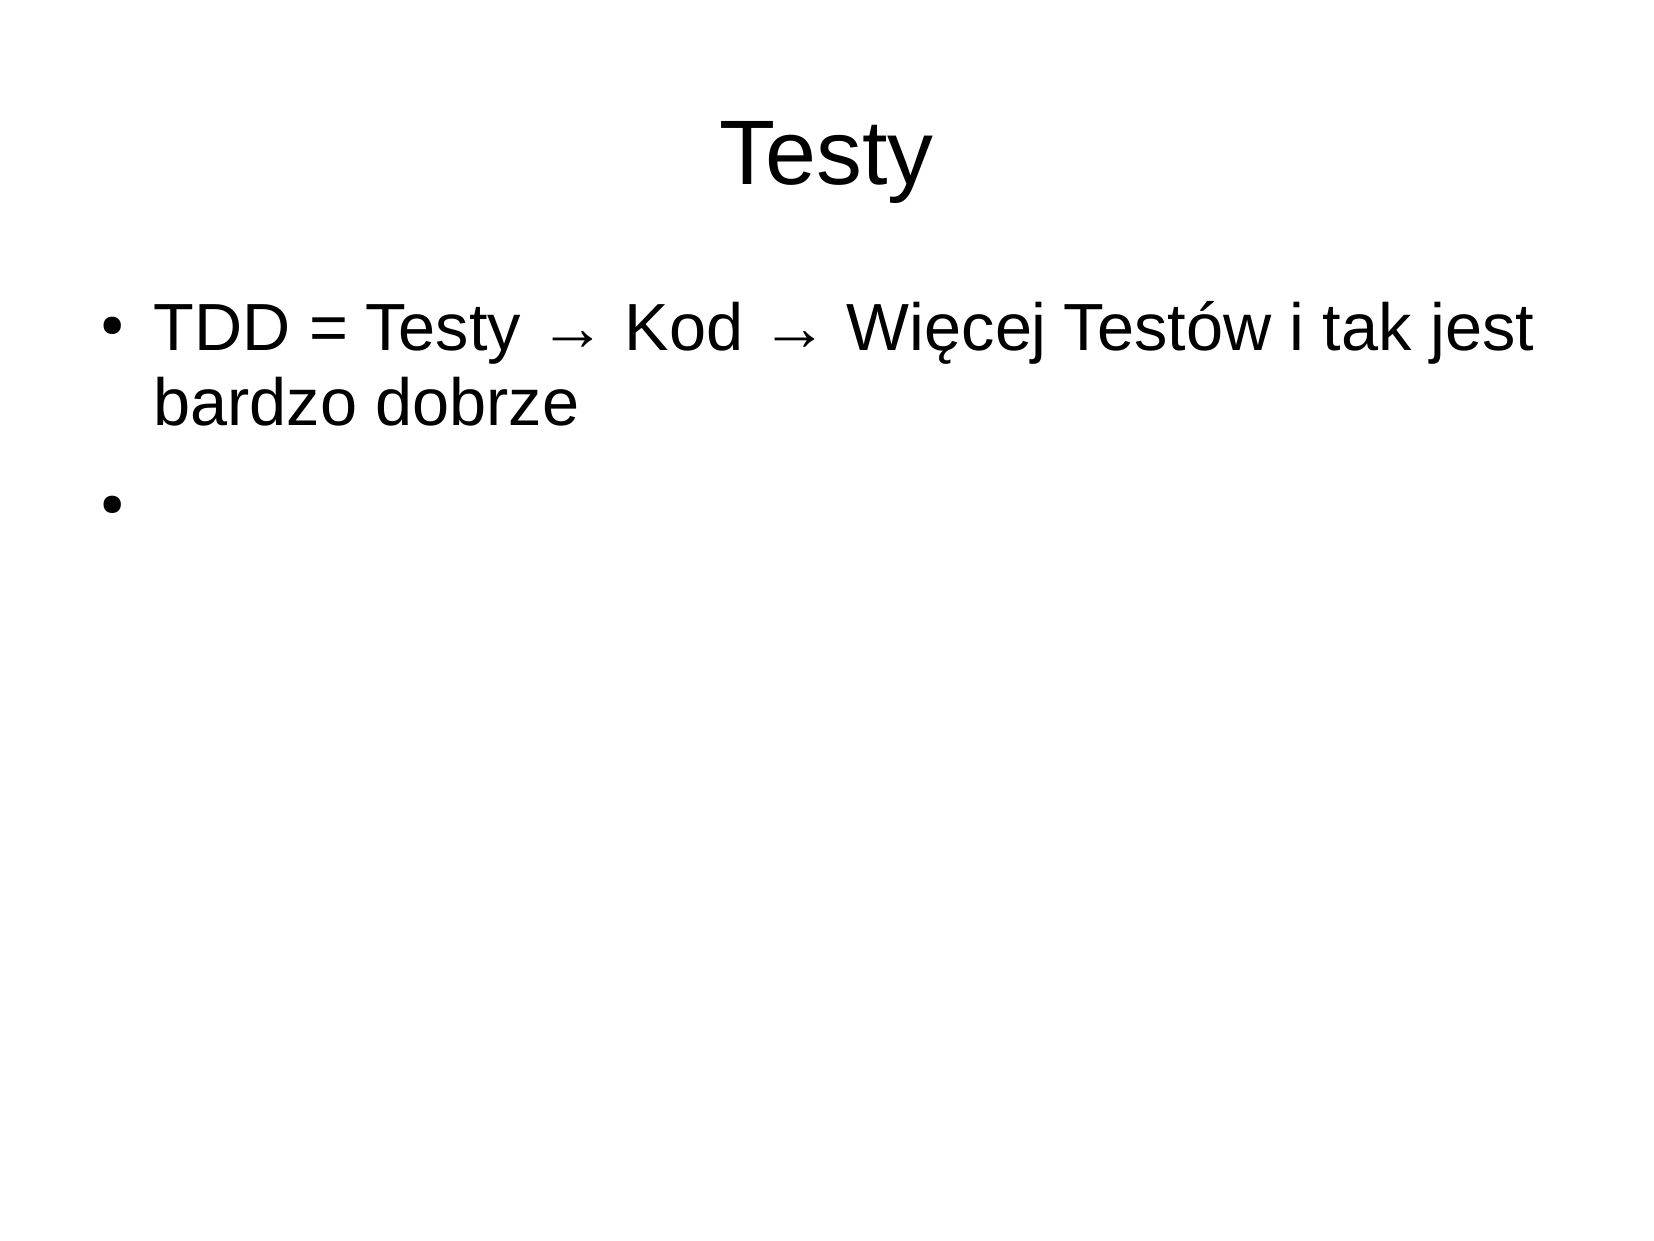

# Testy
TDD = Testy → Kod → Więcej Testów i tak jest bardzo dobrze